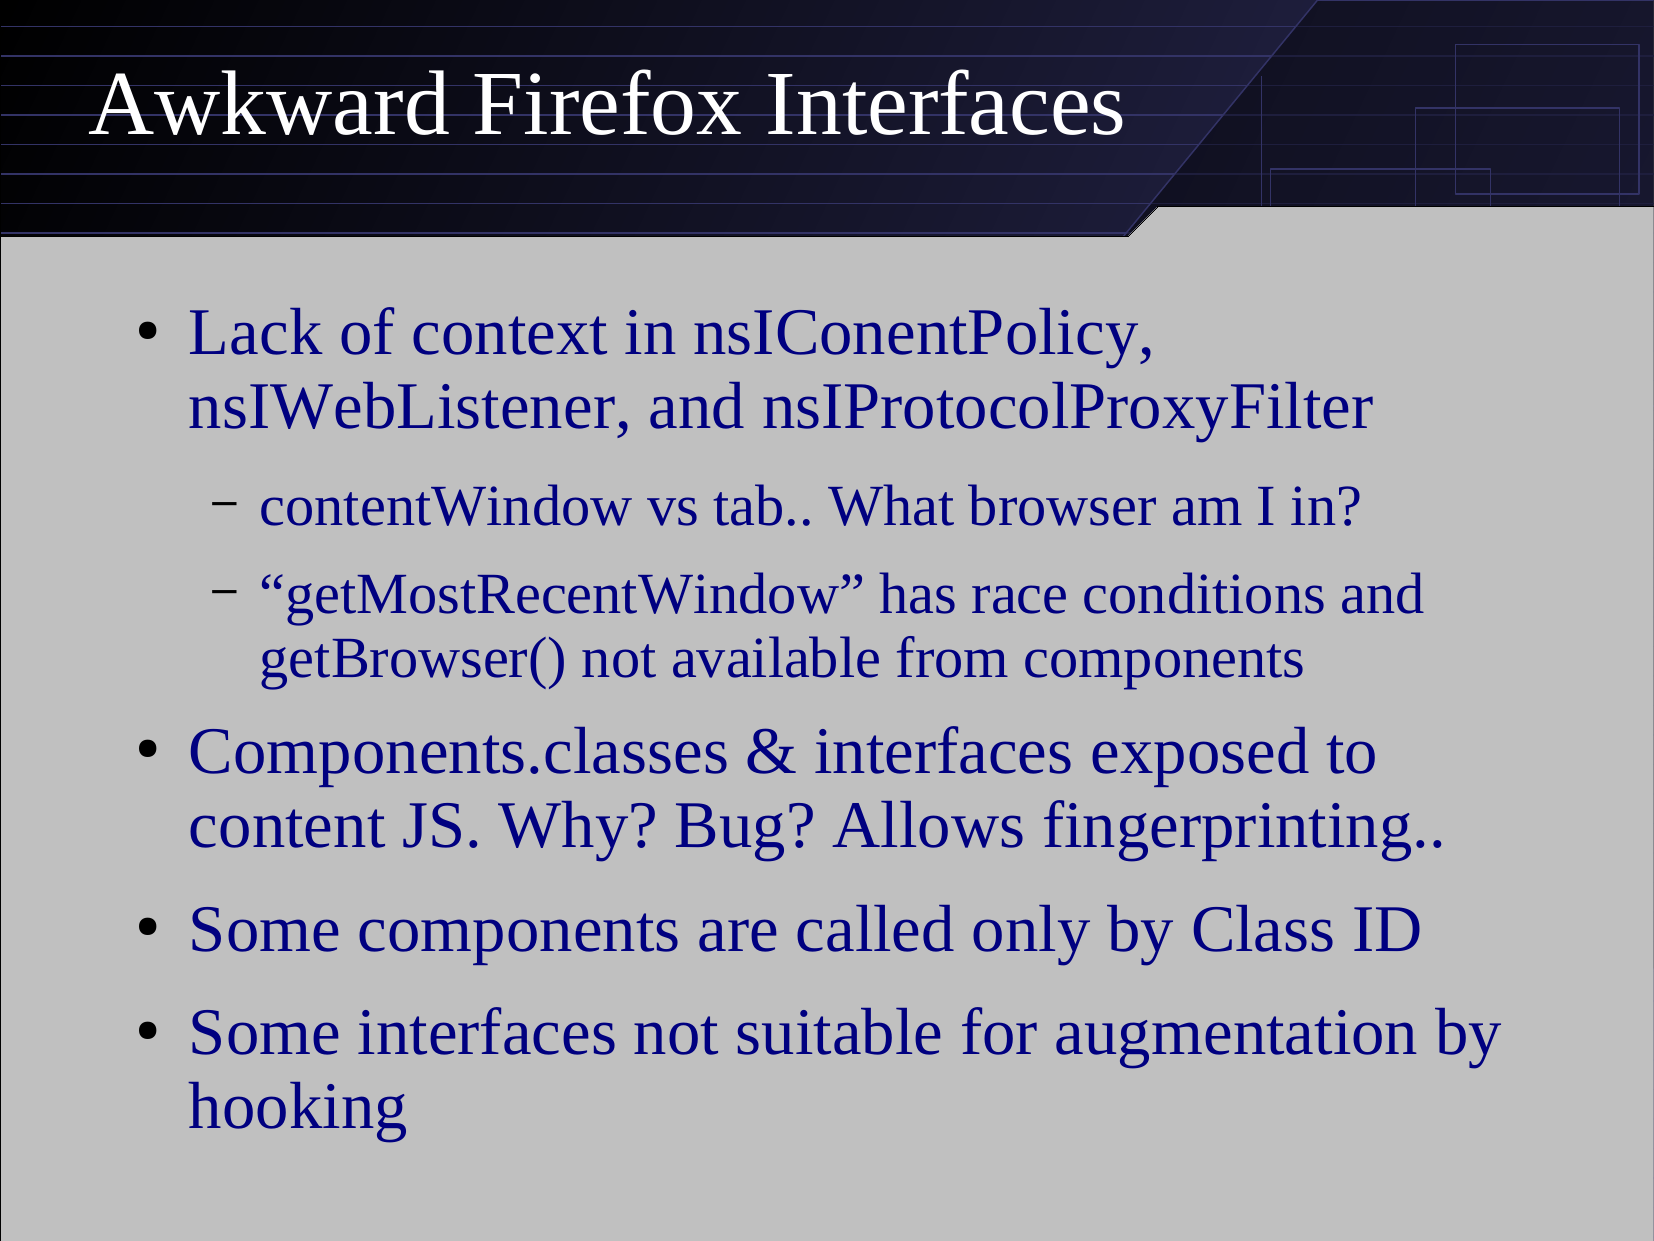

# Awkward Firefox Interfaces
Lack of context in nsIConentPolicy, nsIWebListener, and nsIProtocolProxyFilter
contentWindow vs tab.. What browser am I in?
“getMostRecentWindow” has race conditions and getBrowser() not available from components
Components.classes & interfaces exposed to content JS. Why? Bug? Allows fingerprinting..
Some components are called only by Class ID
Some interfaces not suitable for augmentation by hooking